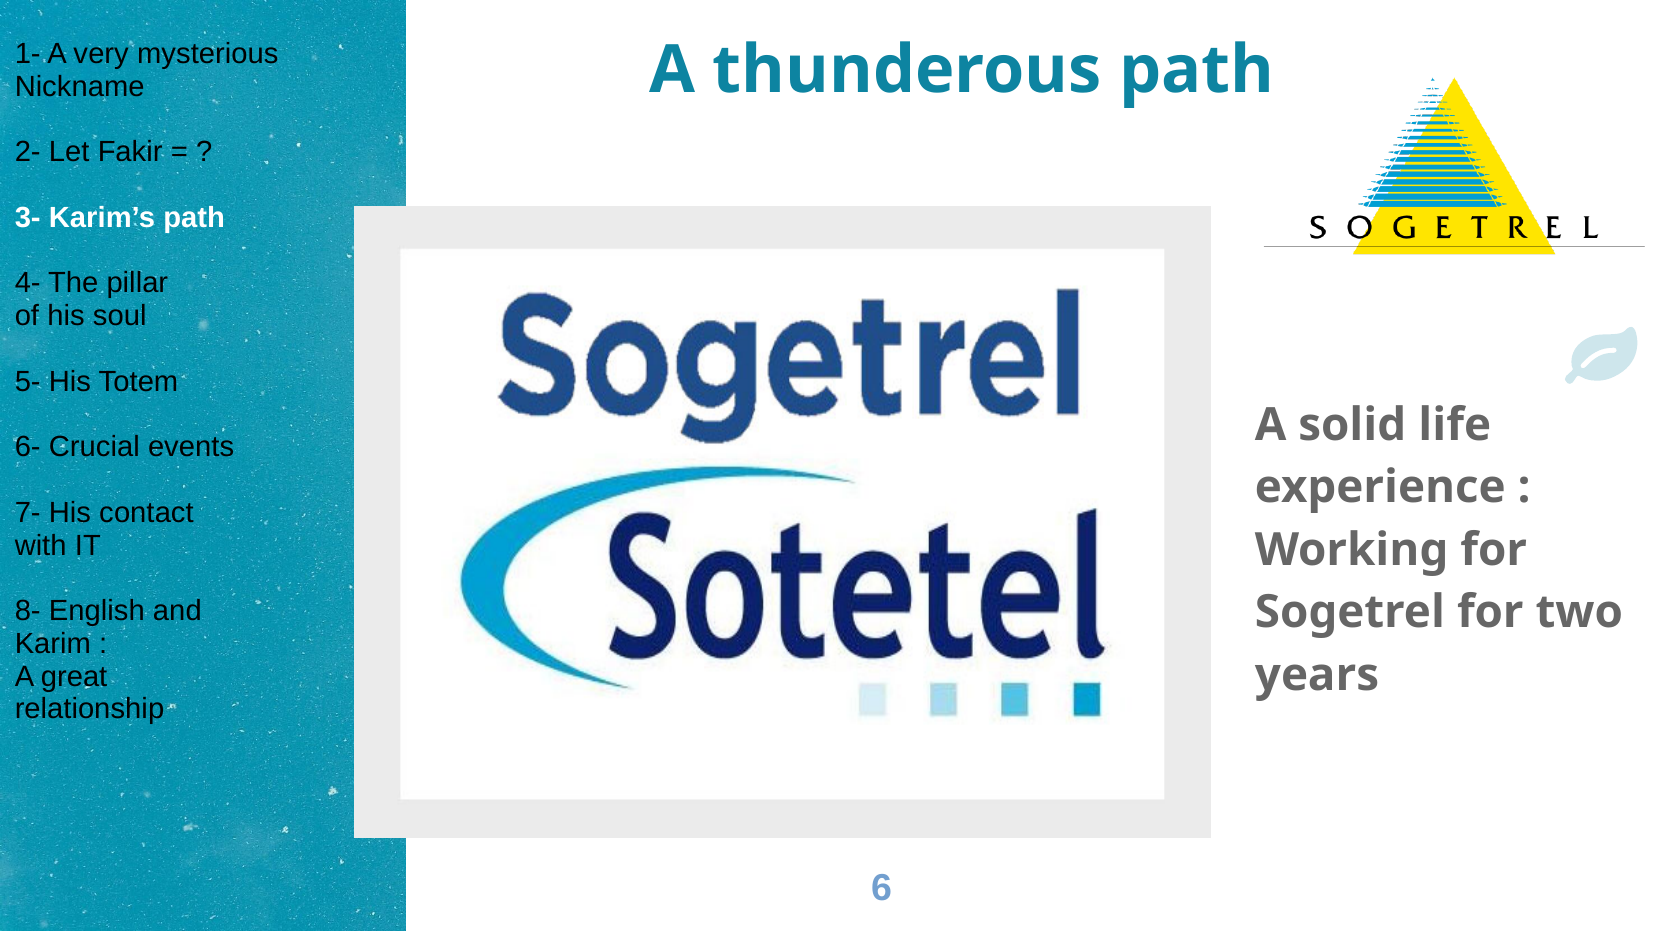

# A thunderous path
1- A very mysterious
Nickname
2- Let Fakir = ?
3- Karim’s path
4- The pillar
of his soul
5- His Totem
6- Crucial events
7- His contact
with IT
8- English and
Karim :
A great
relationship
A solid life experience : Working for Sogetrel for two years